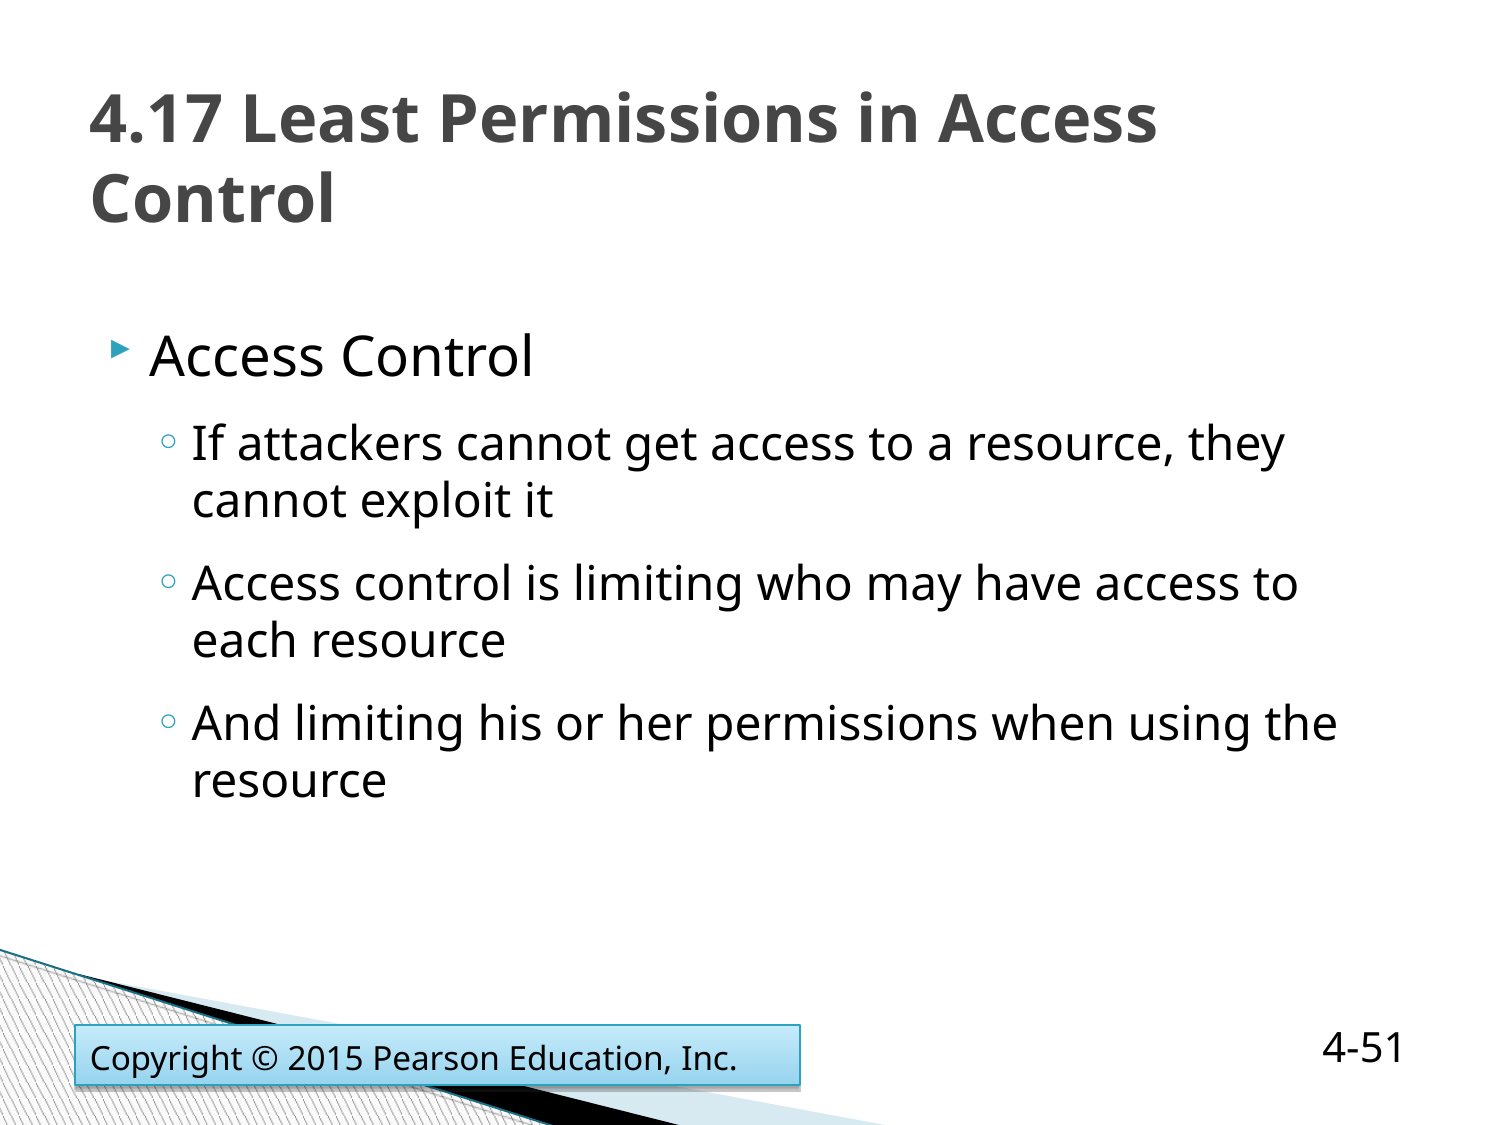

4.17 Least Permissions in Access Control
# Access Control
If attackers cannot get access to a resource, they cannot exploit it
Access control is limiting who may have access to each resource
And limiting his or her permissions when using the resource
Copyright © 2015 Pearson Education, Inc.